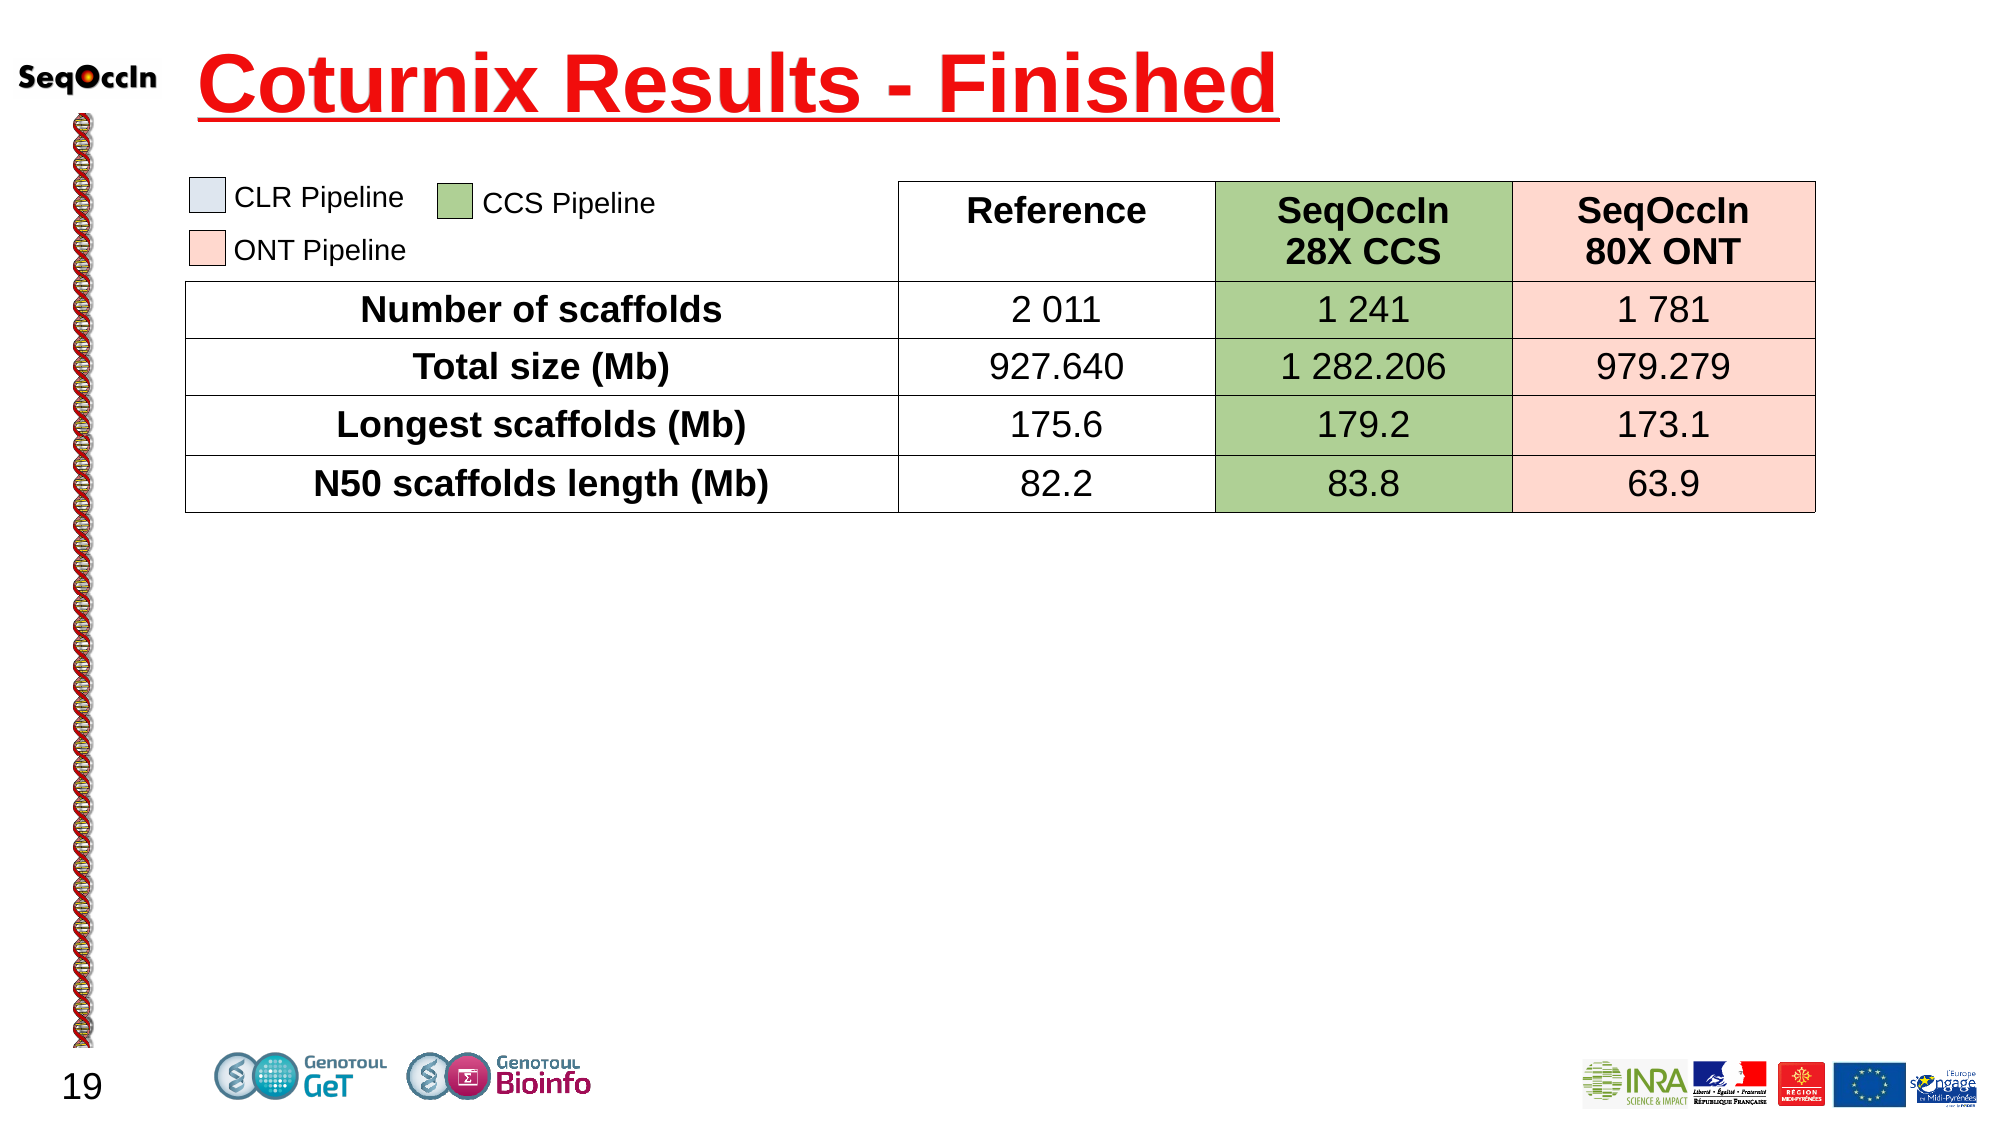

Coturnix Results - Finished
CLR Pipeline
CCS Pipeline
| | Reference | SeqOccIn 28X CCS | SeqOccIn 80X ONT |
| --- | --- | --- | --- |
| Number of scaffolds | 2 011 | 1 241 | 1 781 |
| Total size (Mb) | 927.640 | 1 282.206 | 979.279 |
| Longest scaffolds (Mb) | 175.6 | 179.2 | 173.1 |
| N50 scaffolds length (Mb) | 82.2 | 83.8 | 63.9 |
ONT Pipeline